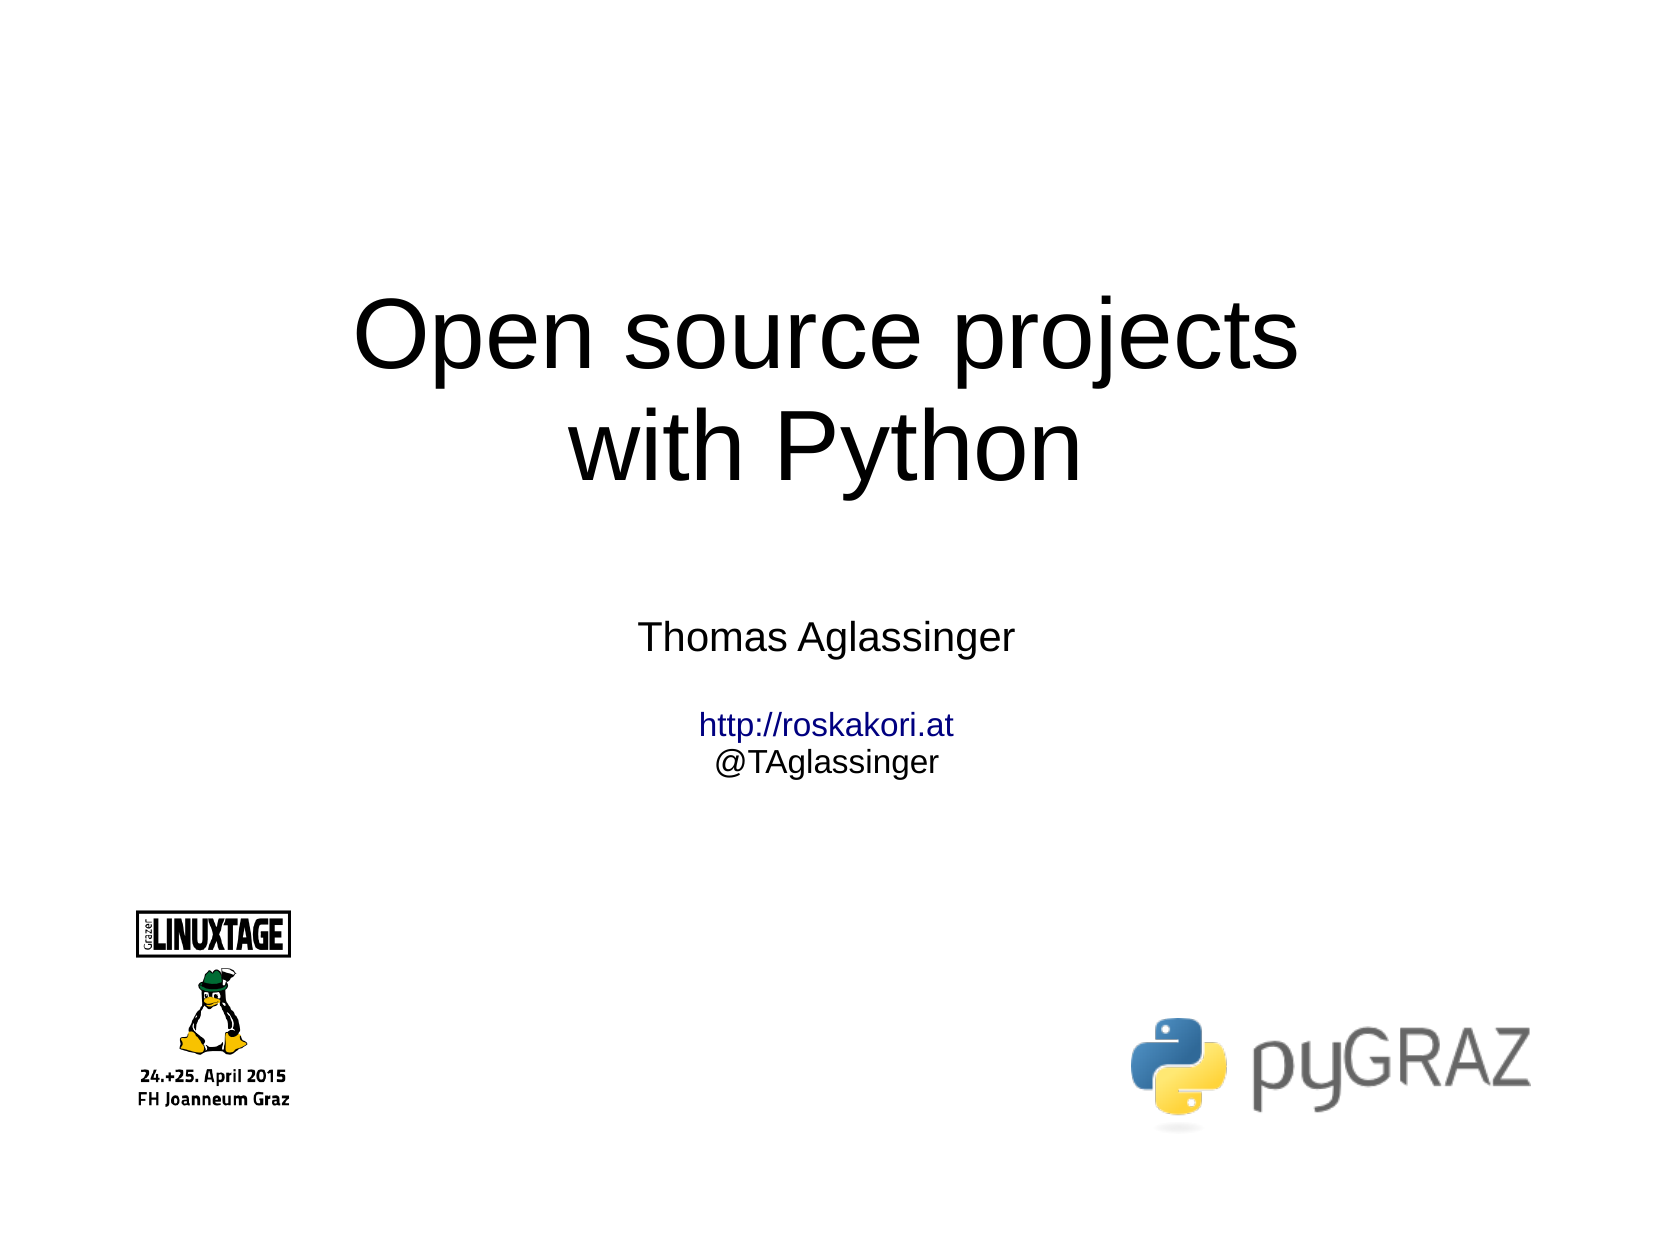

# Open source projects with Python Thomas Aglassinger
http://roskakori.at
@TAglassinger